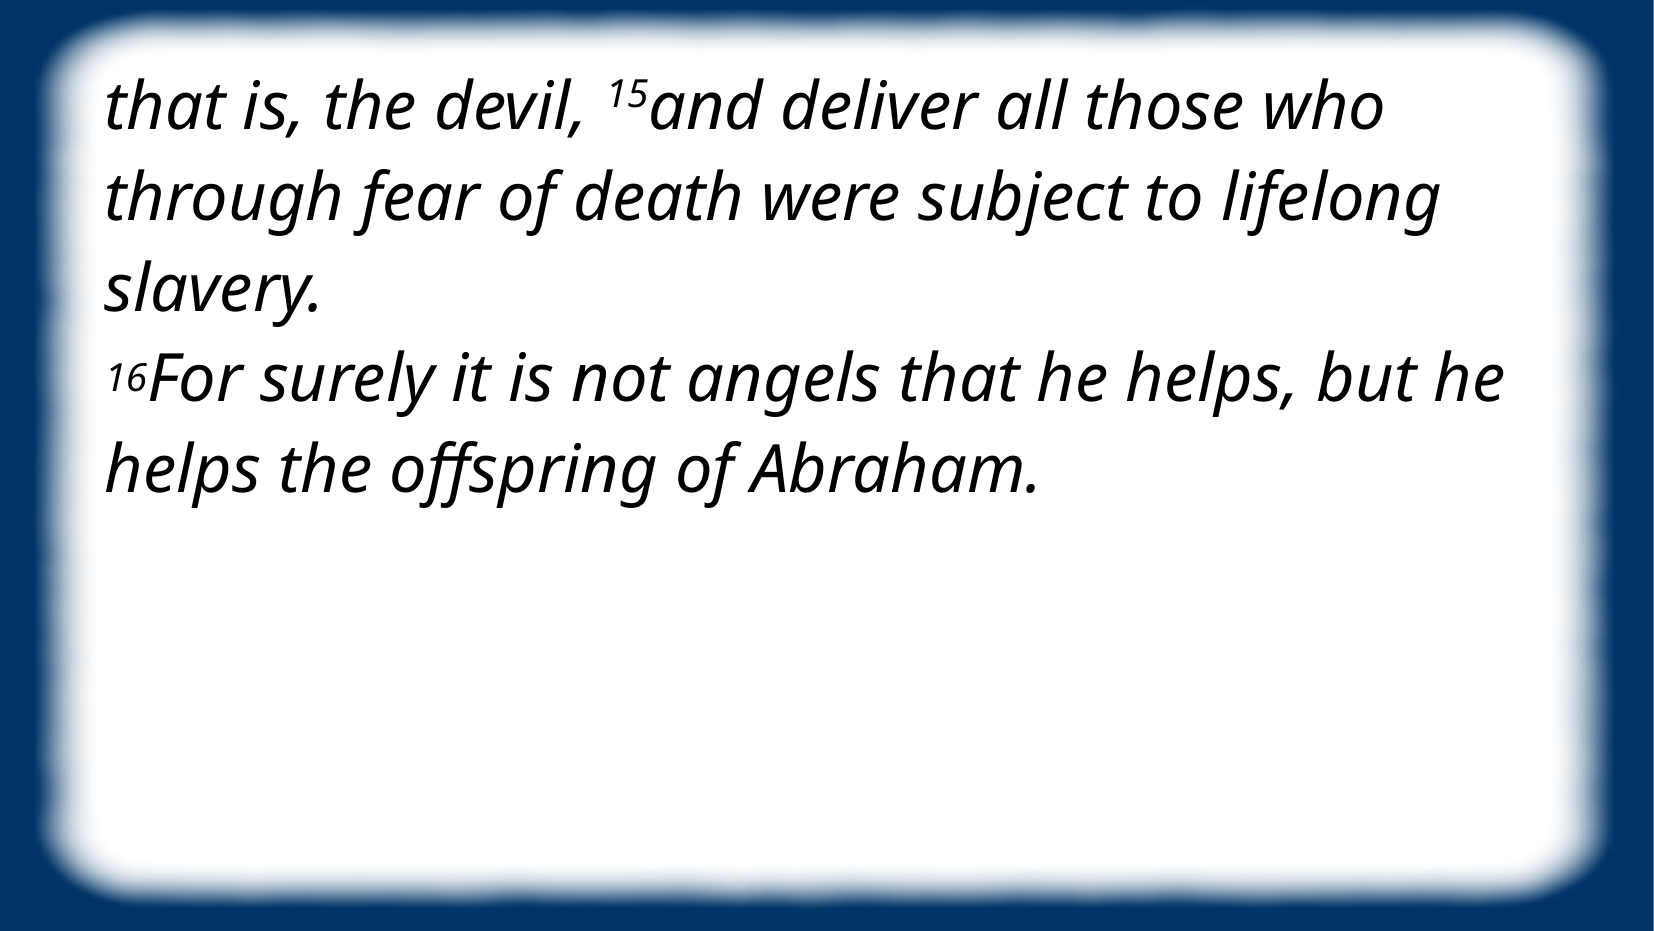

that is, the devil, 15and deliver all those who through fear of death were subject to lifelong slavery.
16For surely it is not angels that he helps, but he helps the offspring of Abraham.